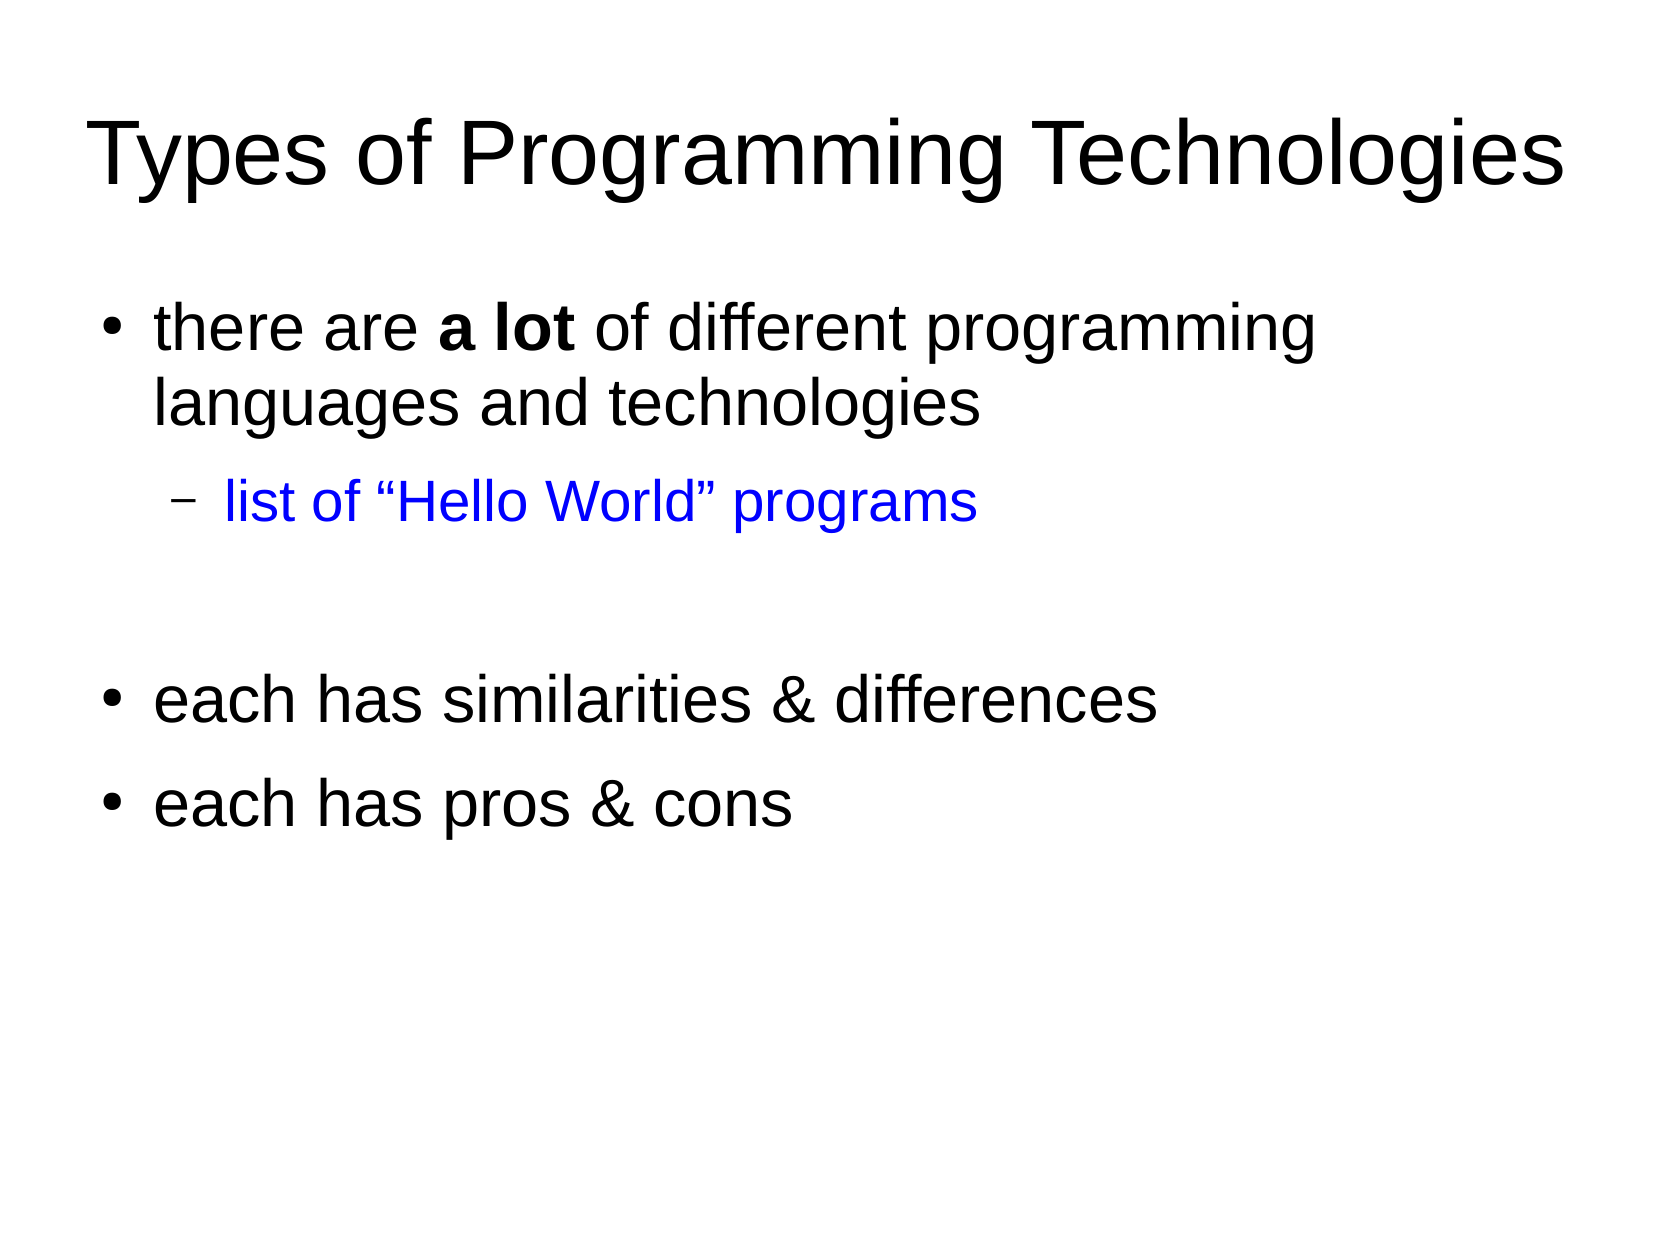

# Types of Programming Technologies
there are a lot of different programming languages and technologies
list of “Hello World” programs
each has similarities & differences
each has pros & cons